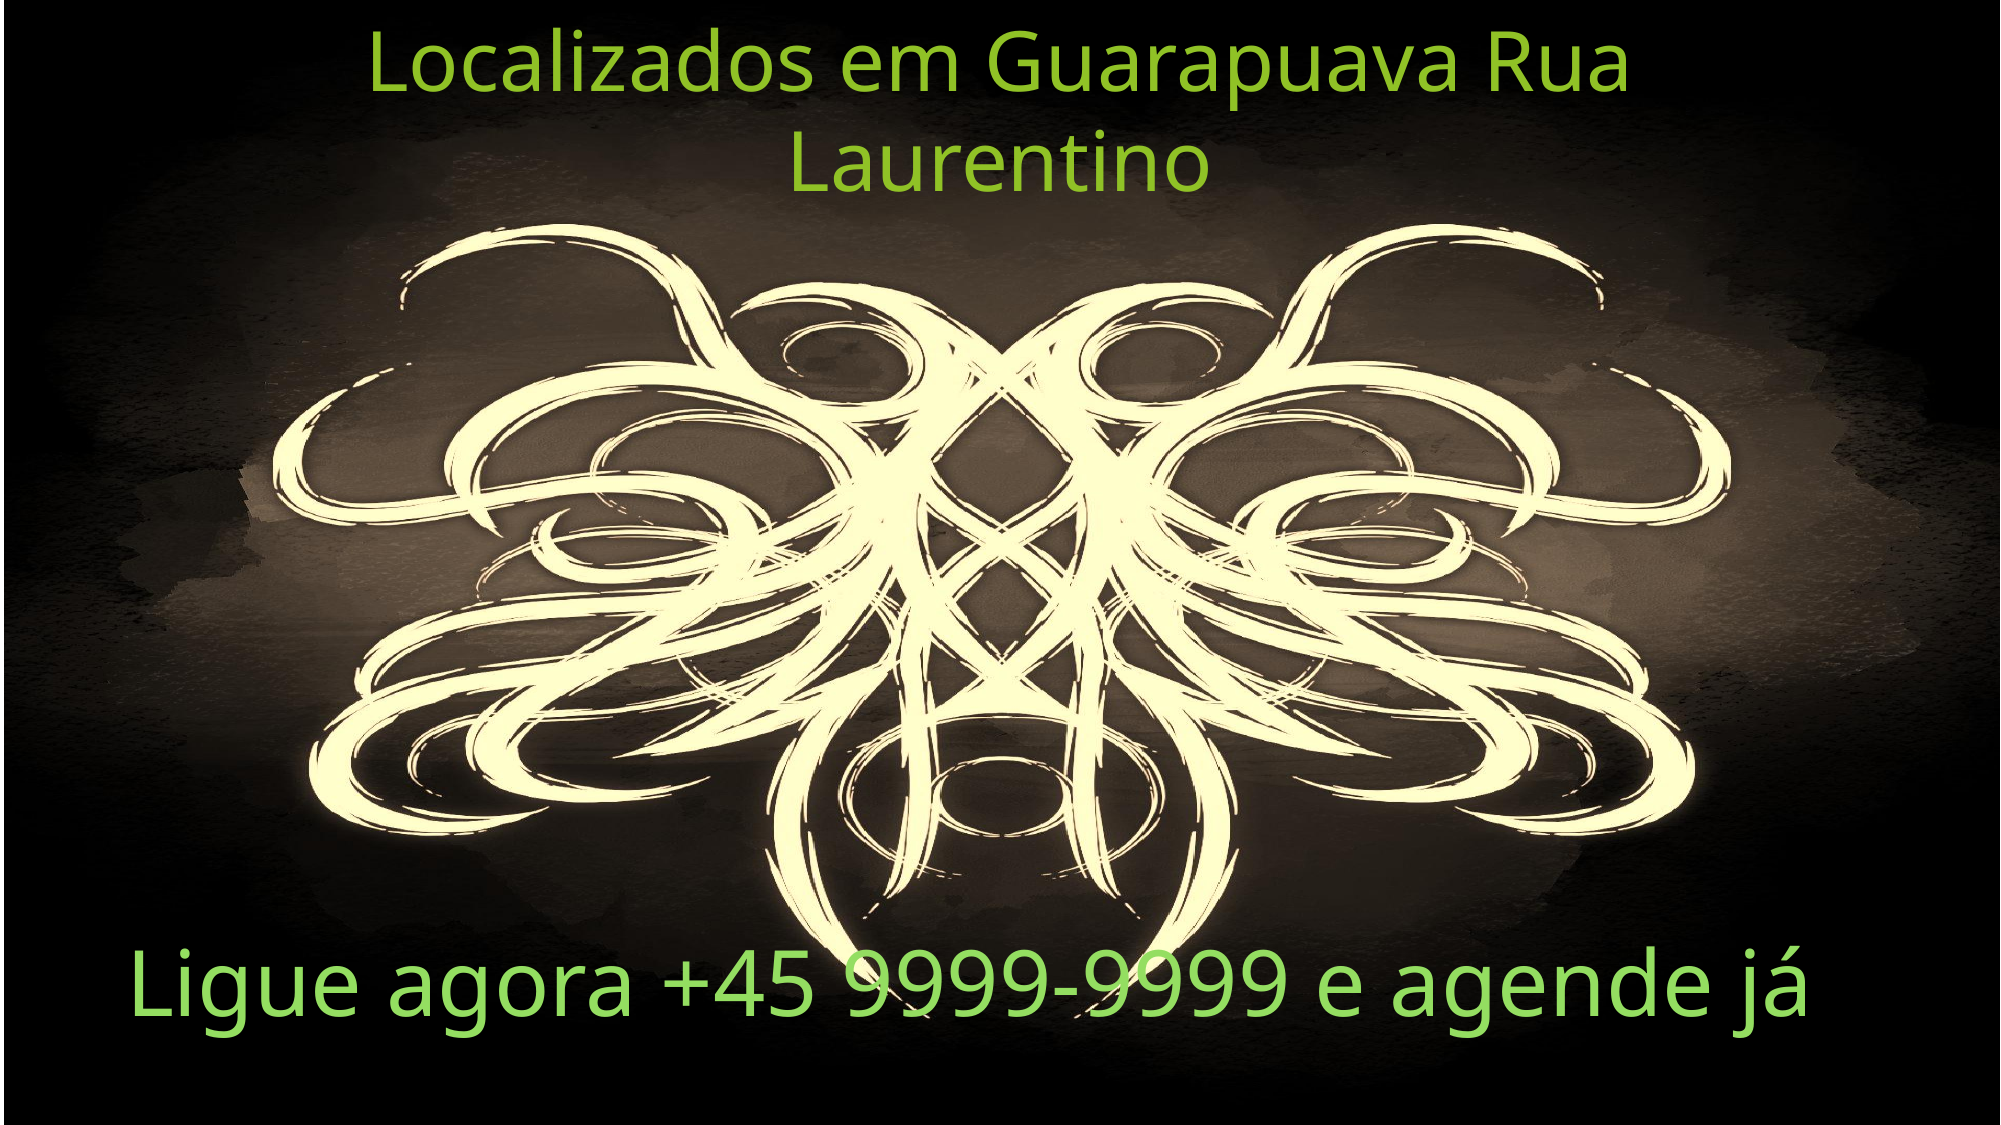

# Localizados em Guarapuava Rua Laurentino
Ligue agora +45 9999-9999 e agende já